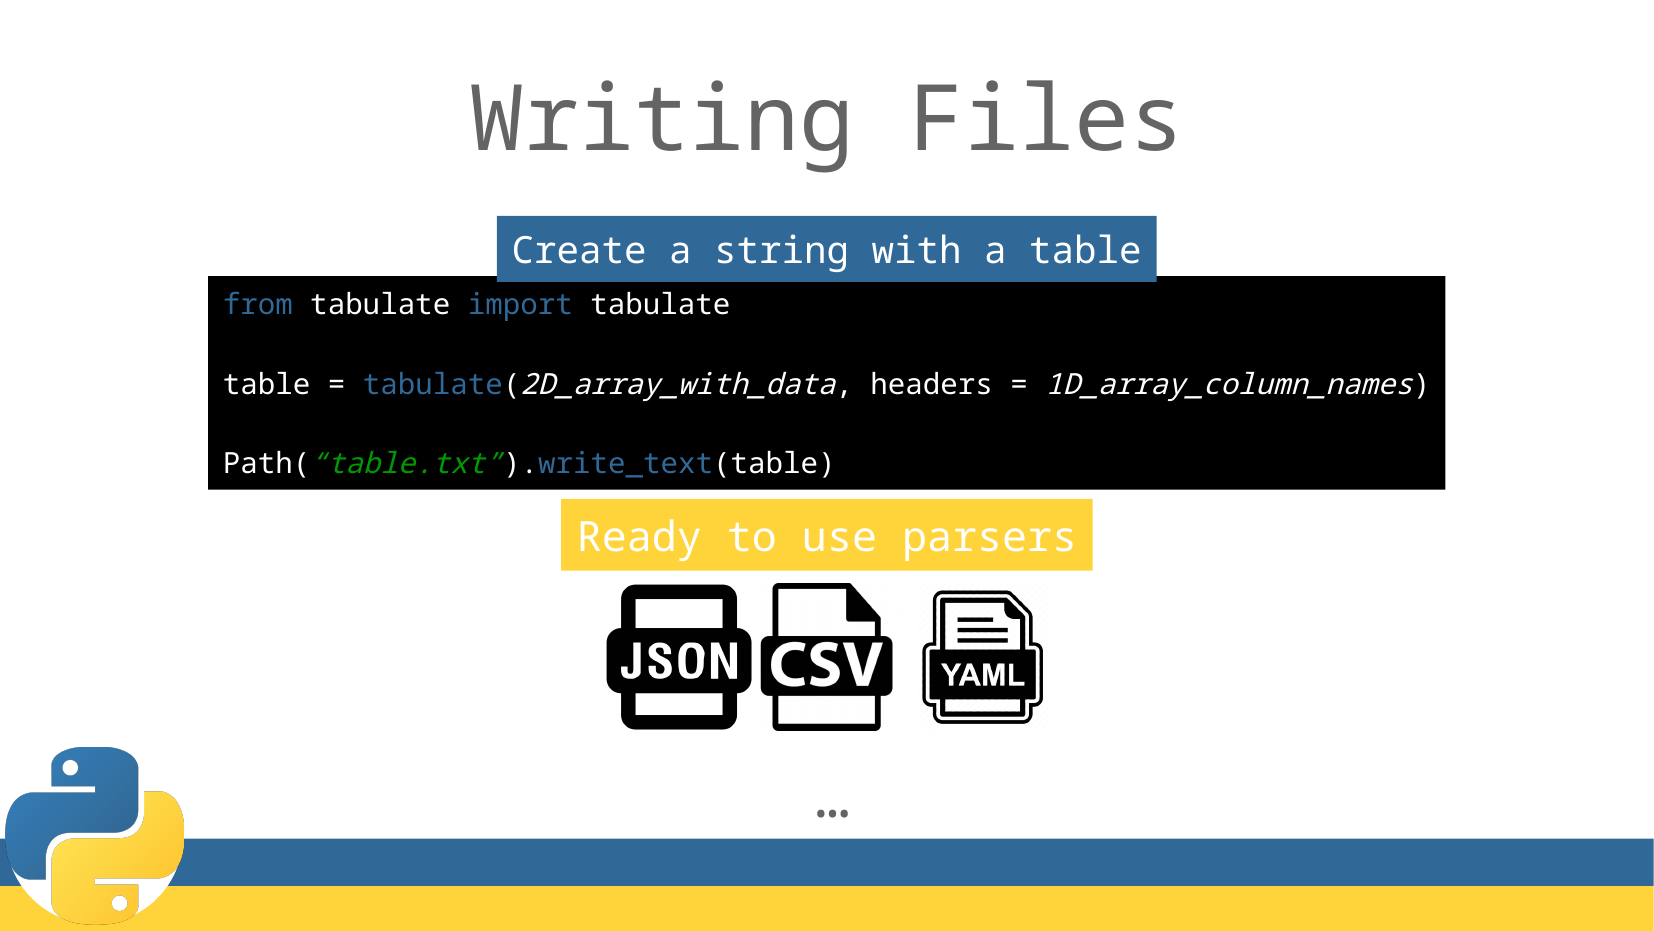

# Writing Files
Create a string with a table
from tabulate import tabulate
table = tabulate(2D_array_with_data, headers = 1D_array_column_names)
Path(“table.txt”).write_text(table)
Ready to use parsers
…